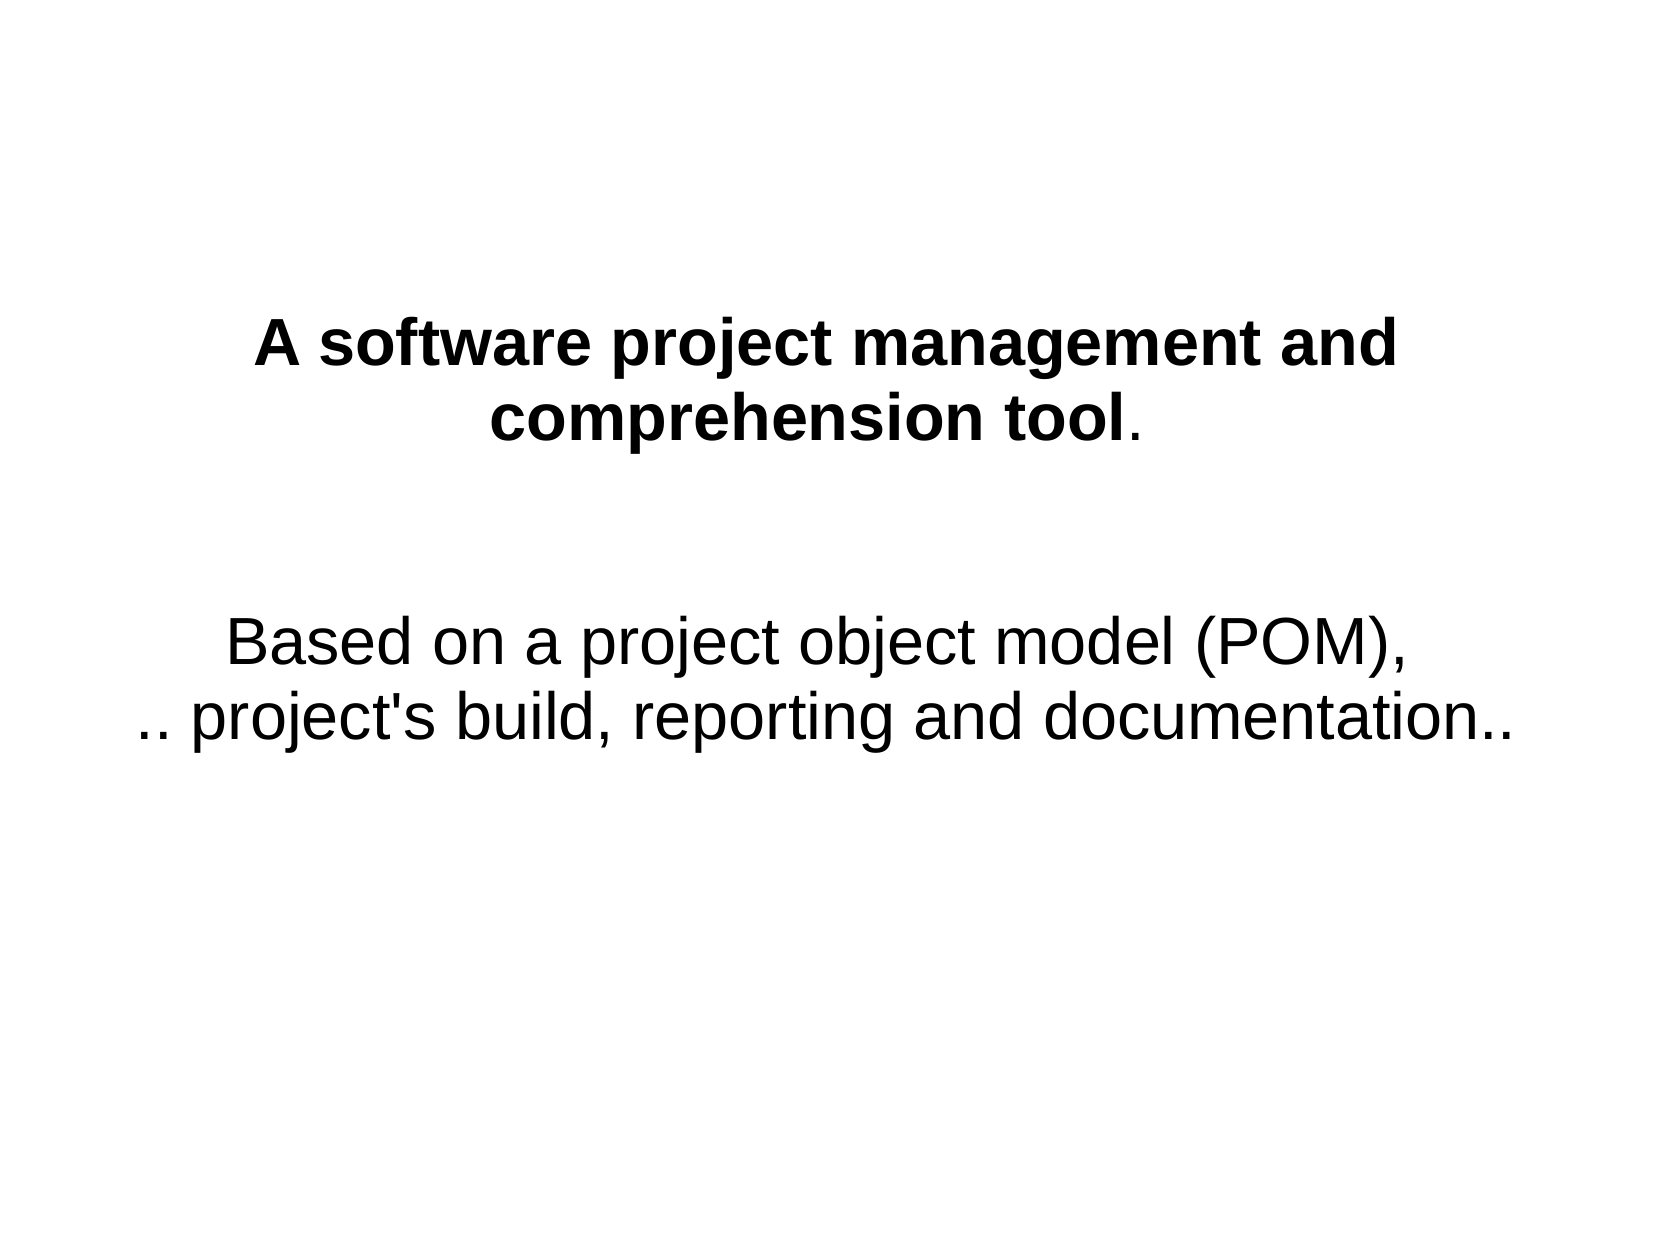

# A software project management and comprehension tool. Based on a project object model (POM), .. project's build, reporting and documentation..